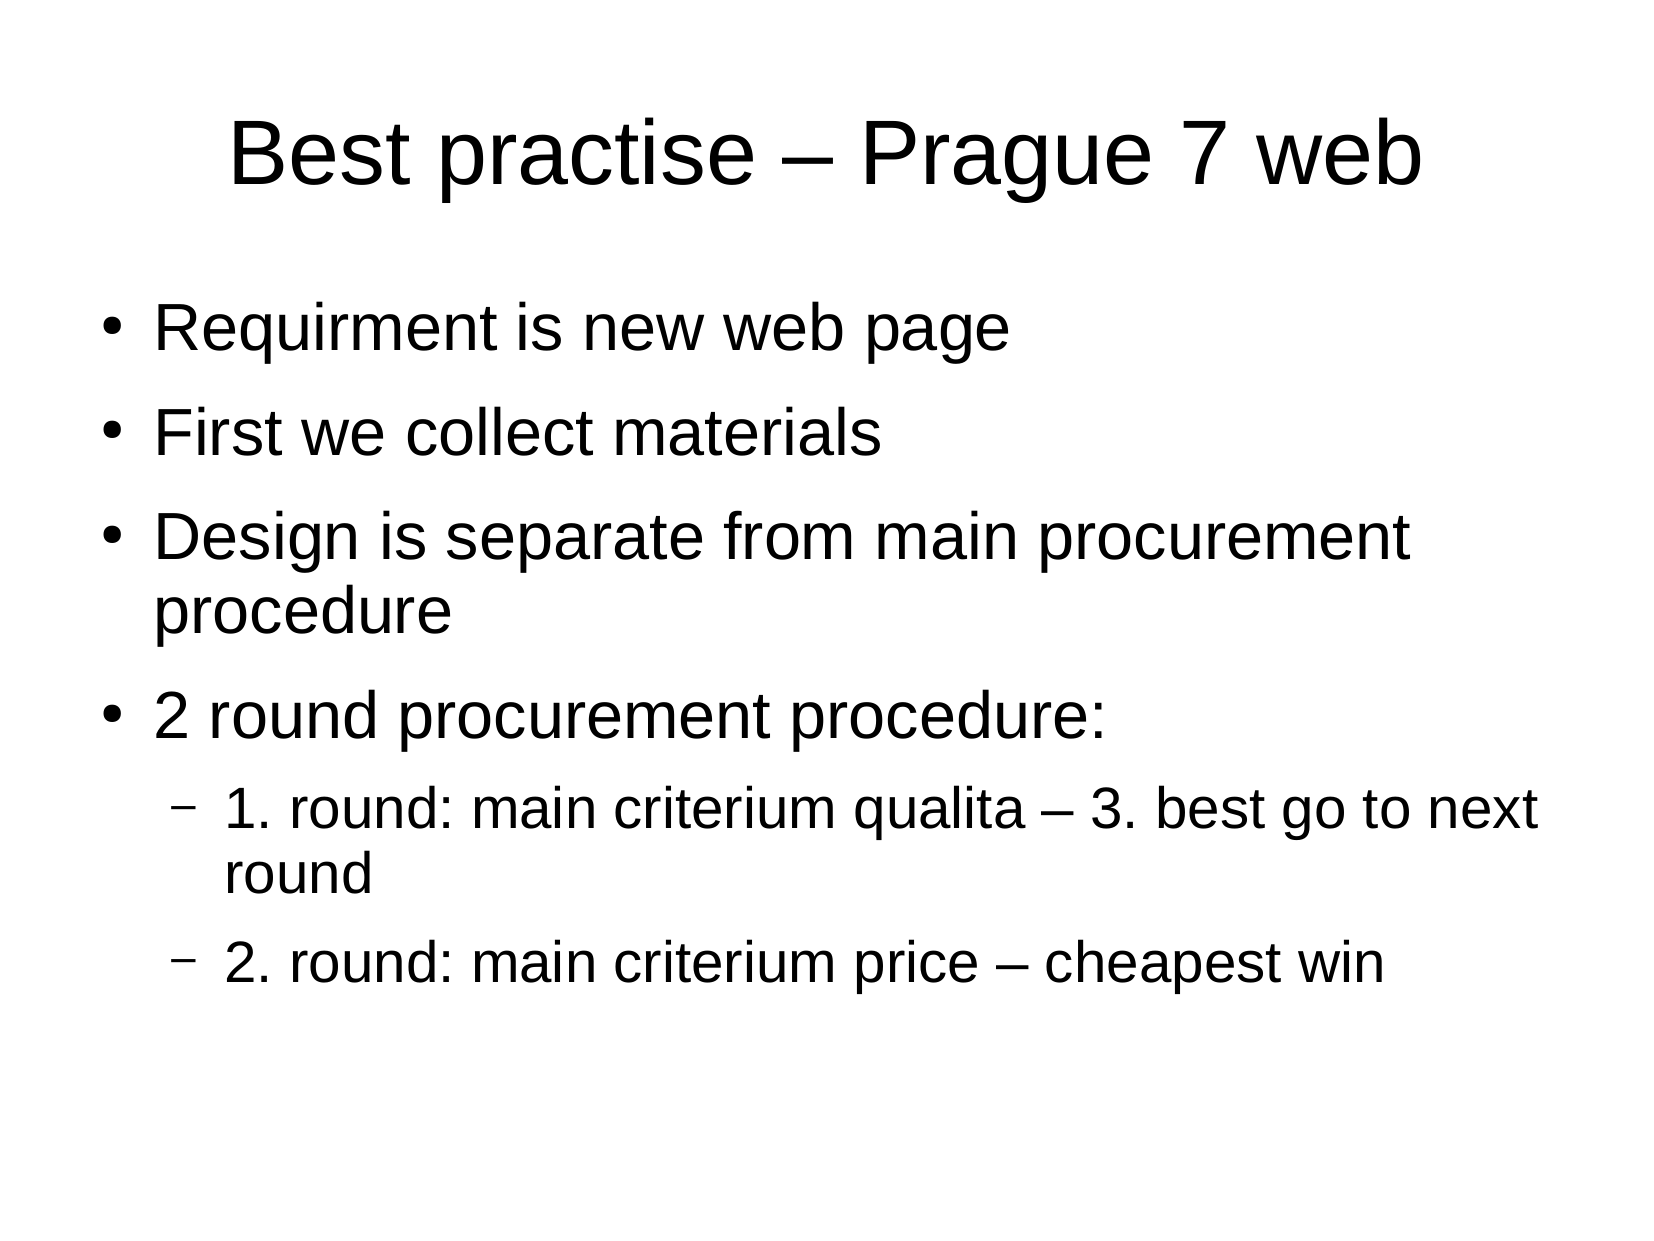

# Best practise – Prague 7 web
Requirment is new web page
First we collect materials
Design is separate from main procurement procedure
2 round procurement procedure:
1. round: main criterium qualita – 3. best go to next round
2. round: main criterium price – cheapest win